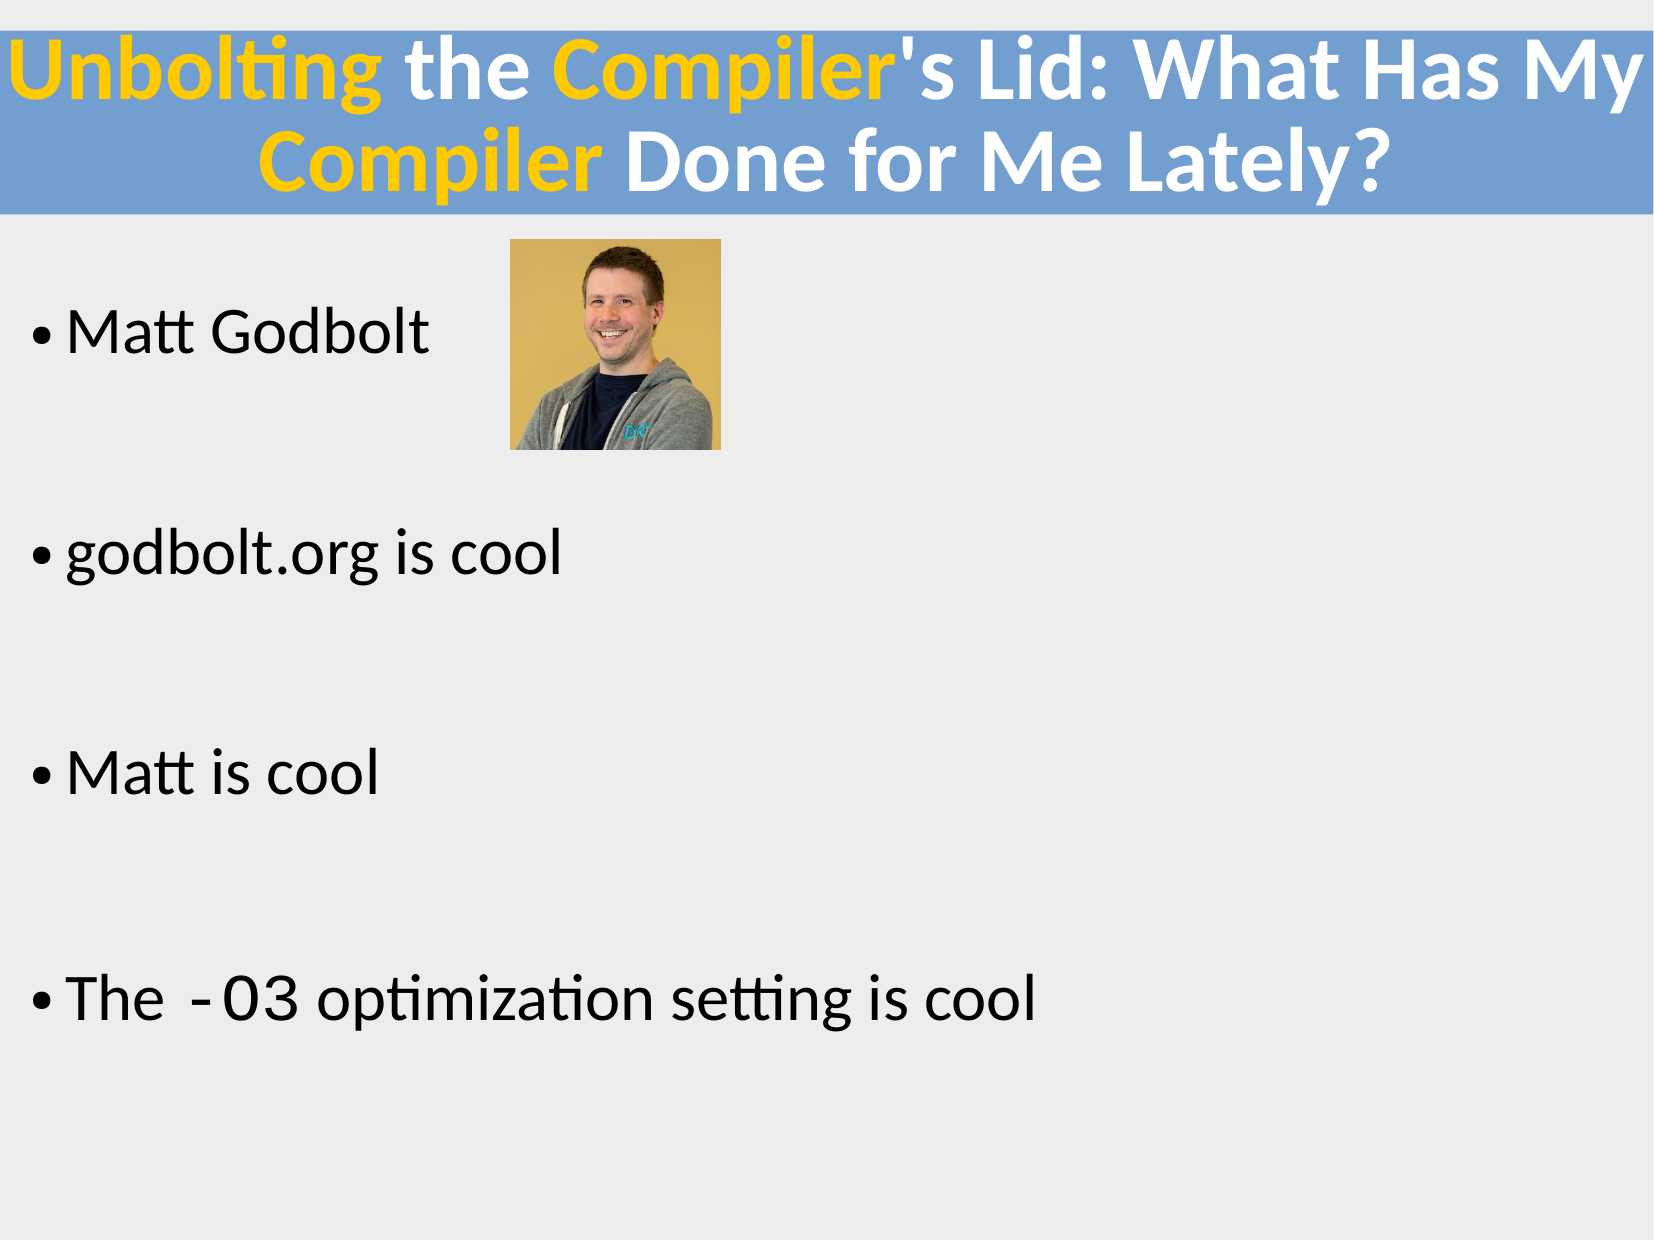

# Unbolting the Compiler's Lid: What Has My Compiler Done for Me Lately?
Matt Godbolt
godbolt.org is cool
Matt is cool
The -O3 optimization setting is cool